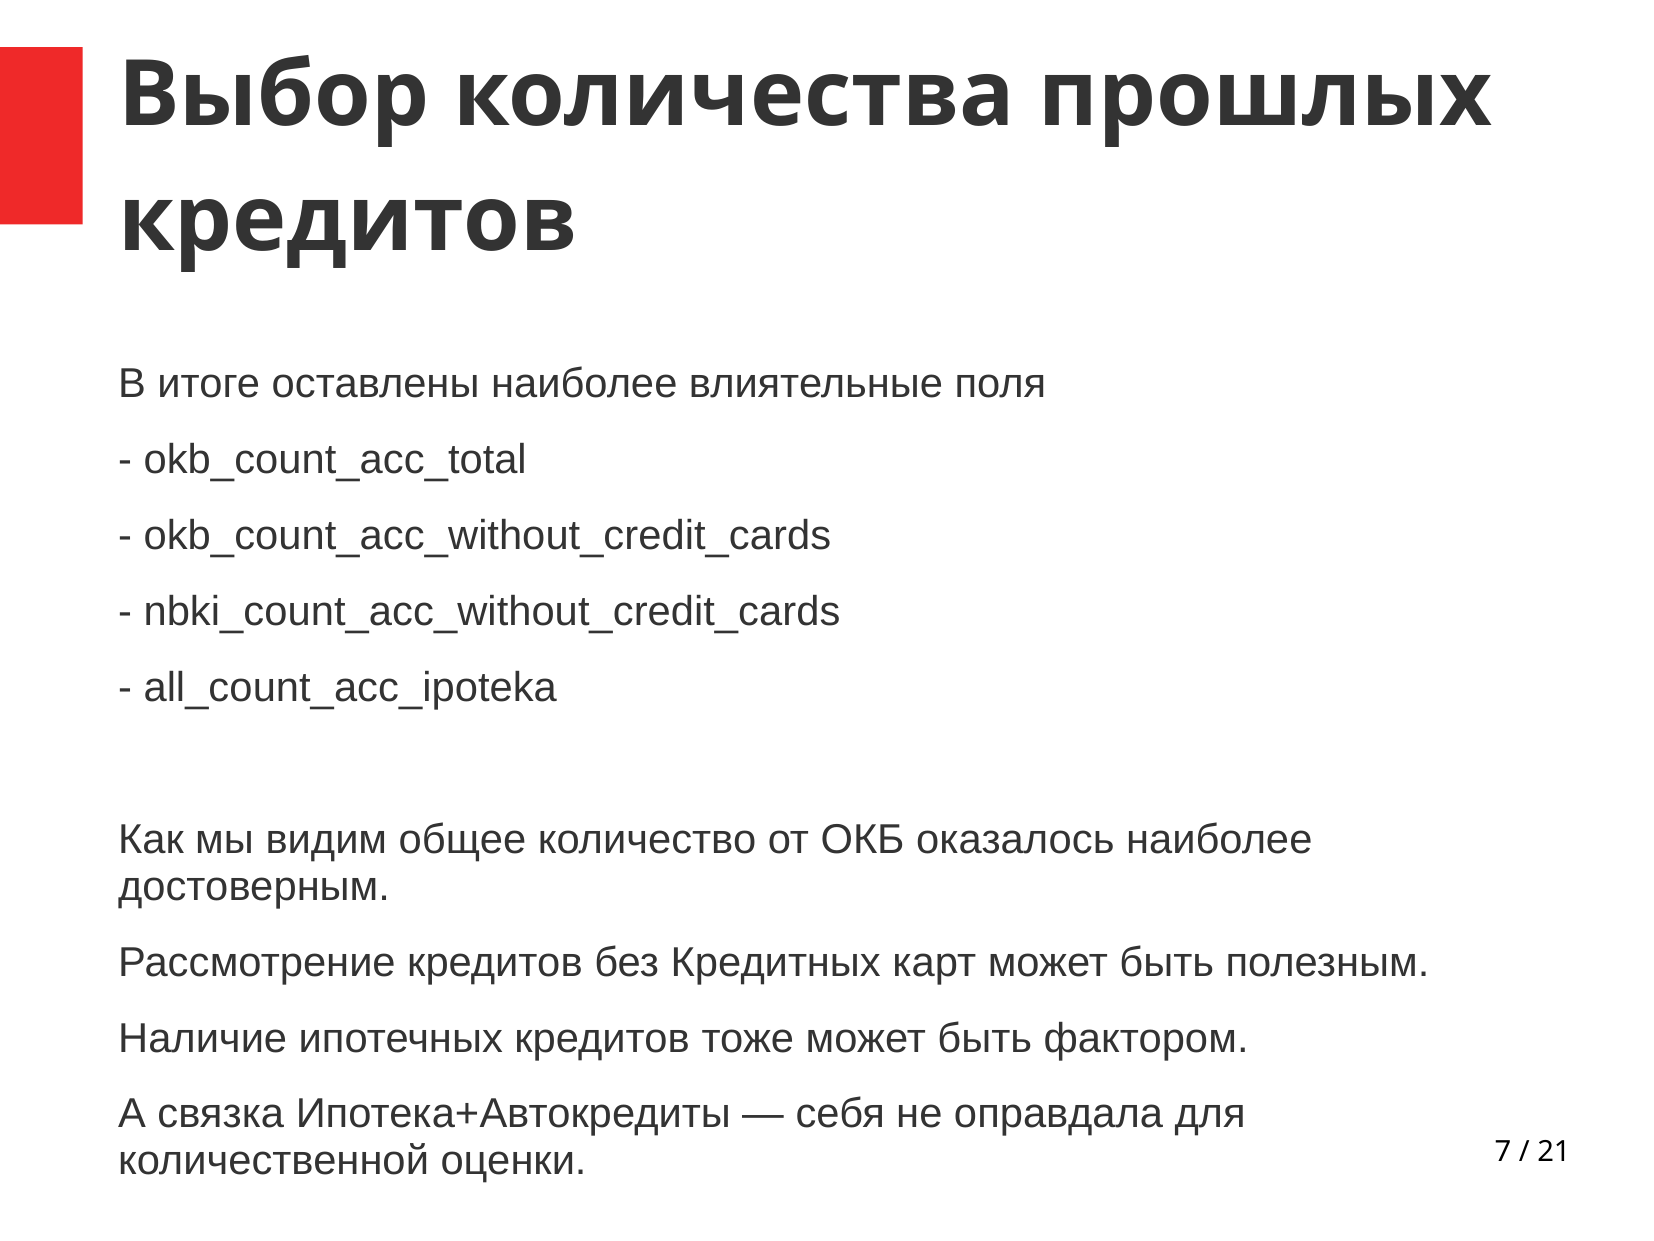

# Выбор количества прошлых кредитов
В итоге оставлены наиболее влиятельные поля
- okb_count_acc_total
- okb_count_acc_without_credit_cards
- nbki_count_acc_without_credit_cards
- all_count_acc_ipoteka
Как мы видим общее количество от ОКБ оказалось наиболее достоверным.
Рассмотрение кредитов без Кредитных карт может быть полезным.
Наличие ипотечных кредитов тоже может быть фактором.
А связка Ипотека+Автокредиты — себя не оправдала для количественной оценки.
7